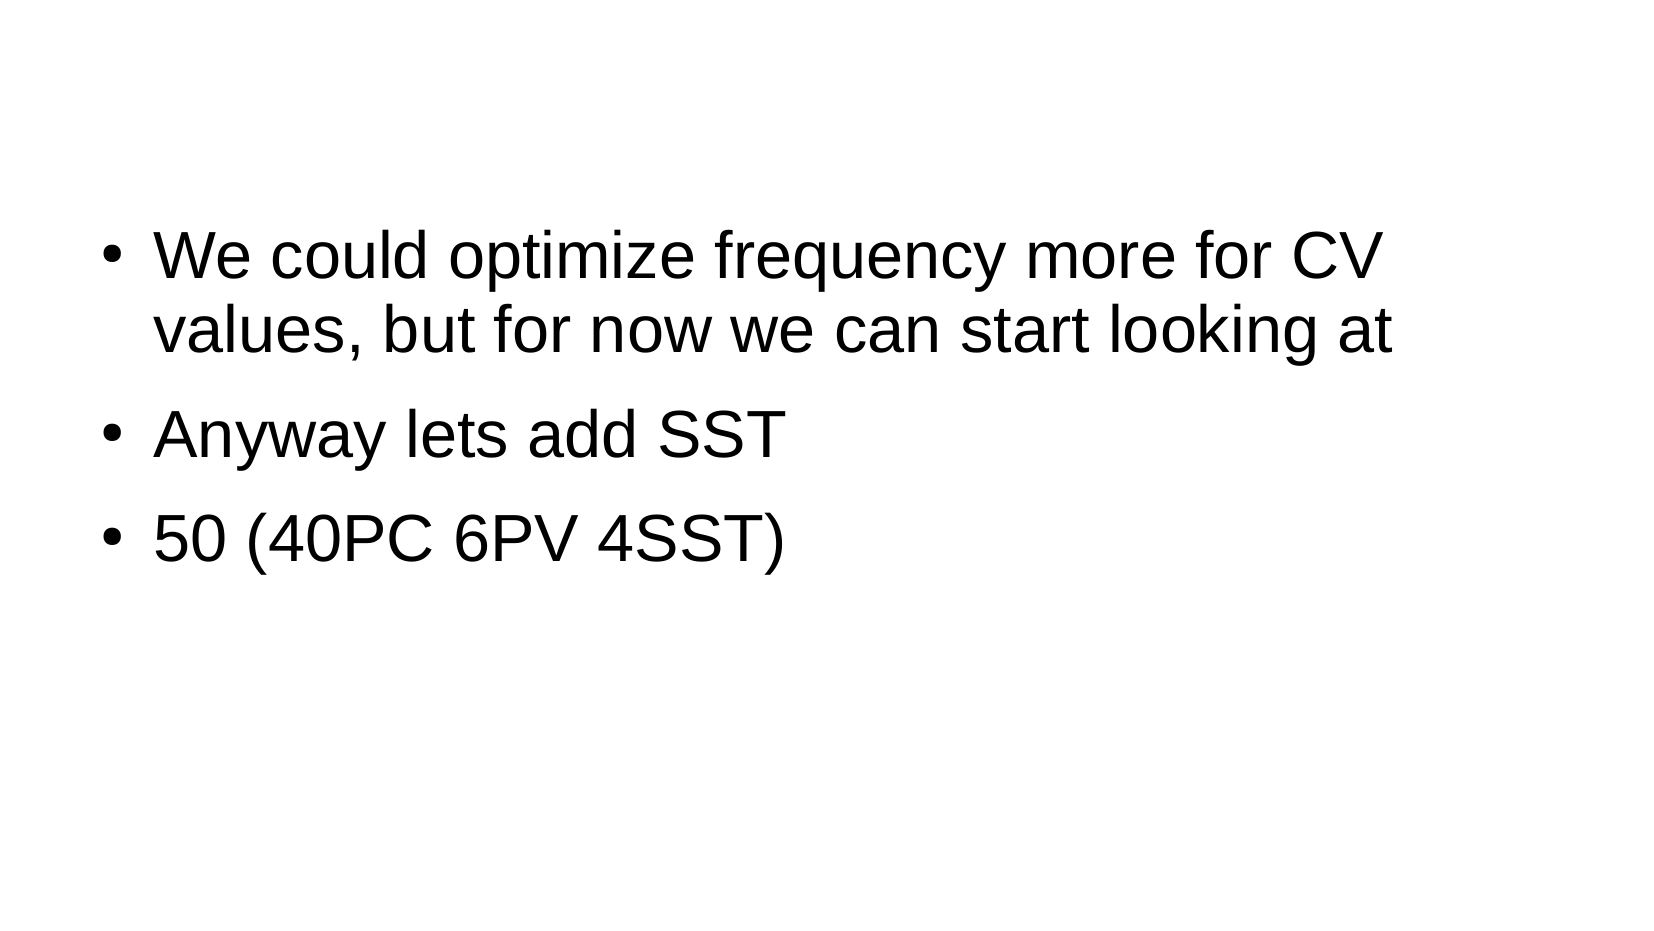

#
We could optimize frequency more for CV values, but for now we can start looking at
Anyway lets add SST
50 (40PC 6PV 4SST)